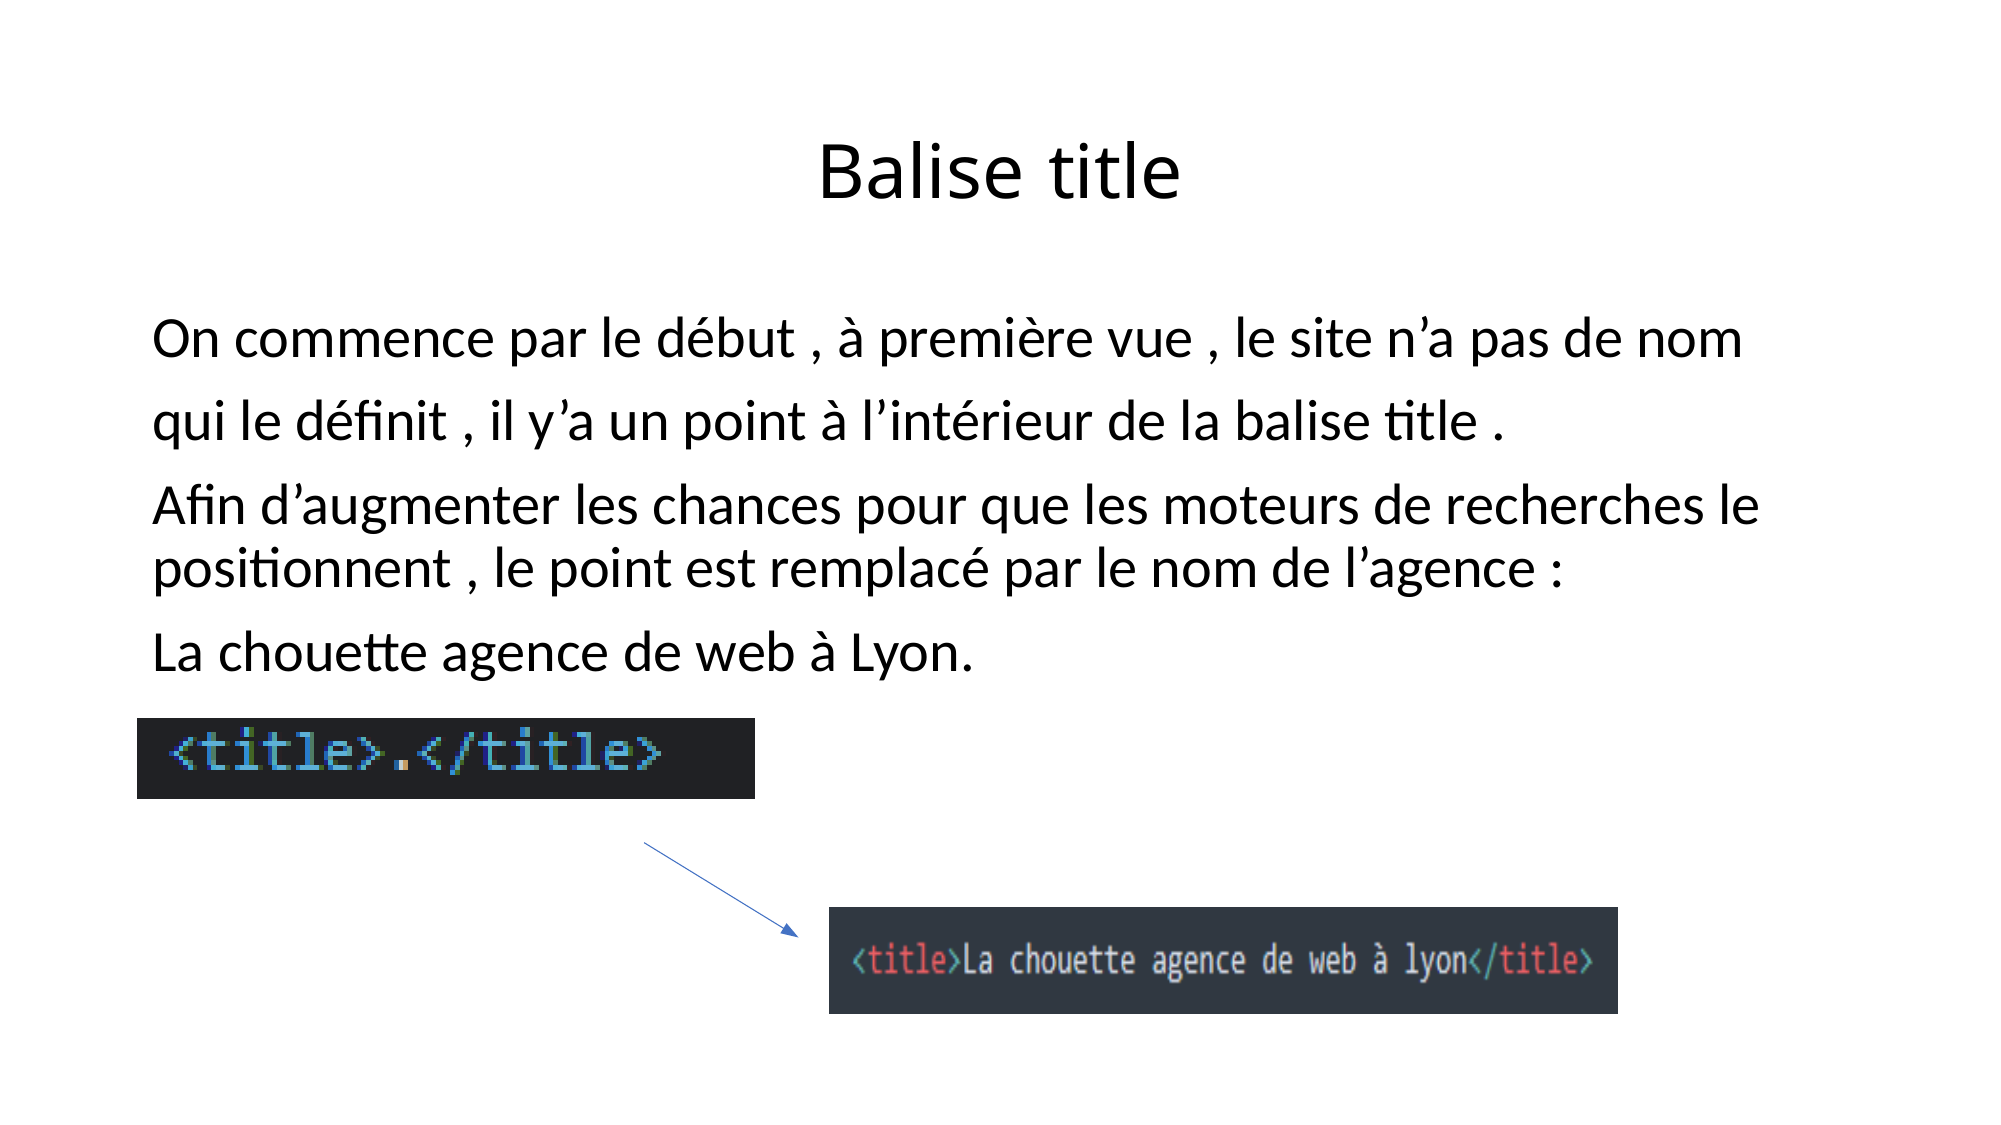

# Balise title
On commence par le début , à première vue , le site n’a pas de nom
qui le définit , il y’a un point à l’intérieur de la balise title .
Afin d’augmenter les chances pour que les moteurs de recherches le positionnent , le point est remplacé par le nom de l’agence :
La chouette agence de web à Lyon.